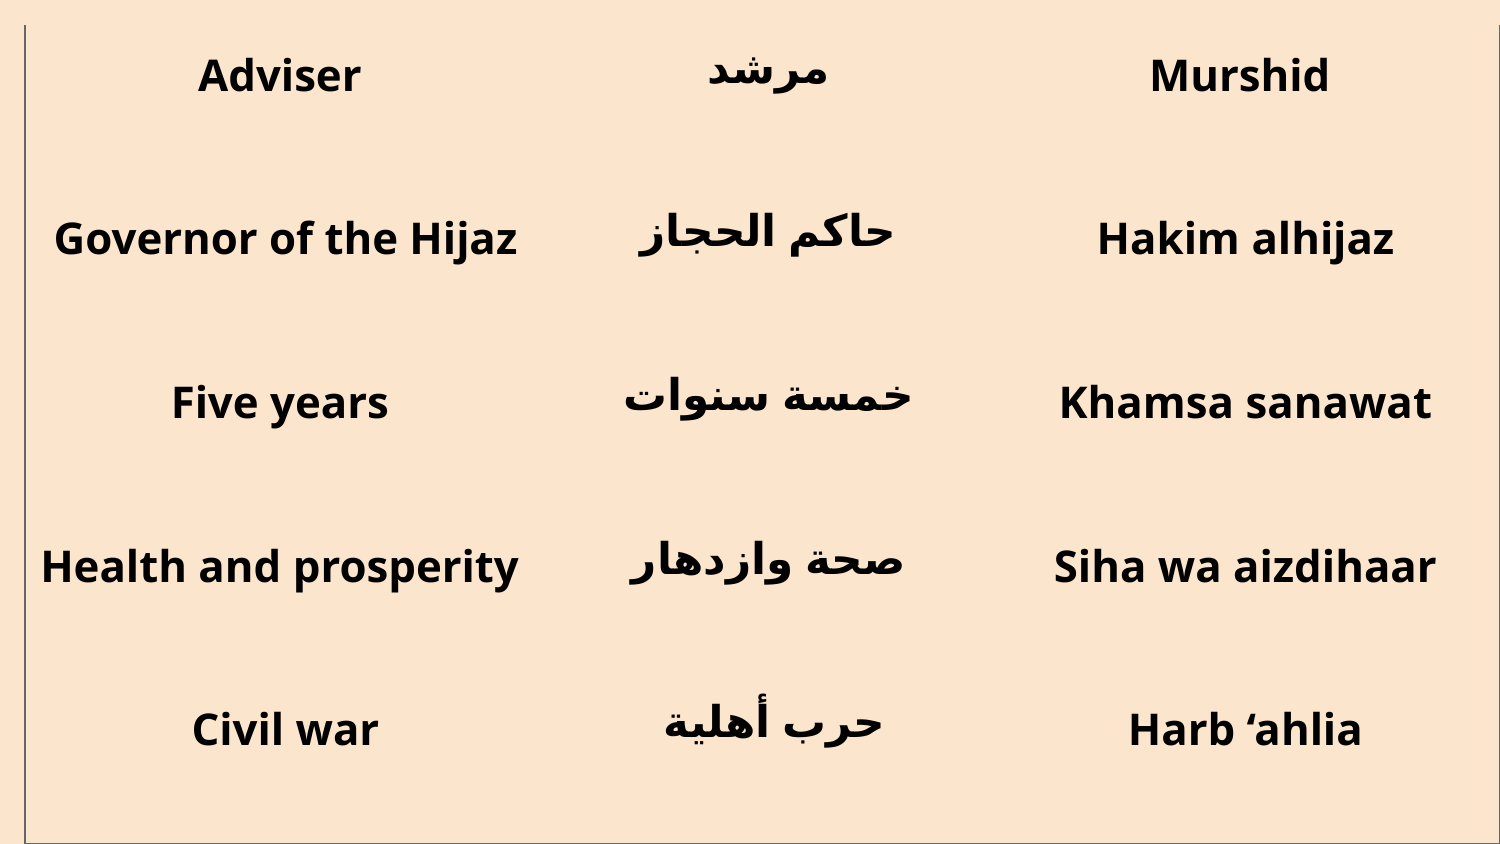

| Adviser | مرشد | Murshid |
| --- | --- | --- |
| Governor of the Hijaz | حاكم الحجاز | Hakim alhijaz |
| Five years | خمسة سنوات | Khamsa sanawat |
| Health and prosperity | صحة وازدهار | Siha wa aizdihaar |
| Civil war | حرب أهلية | Harb ‘ahlia |